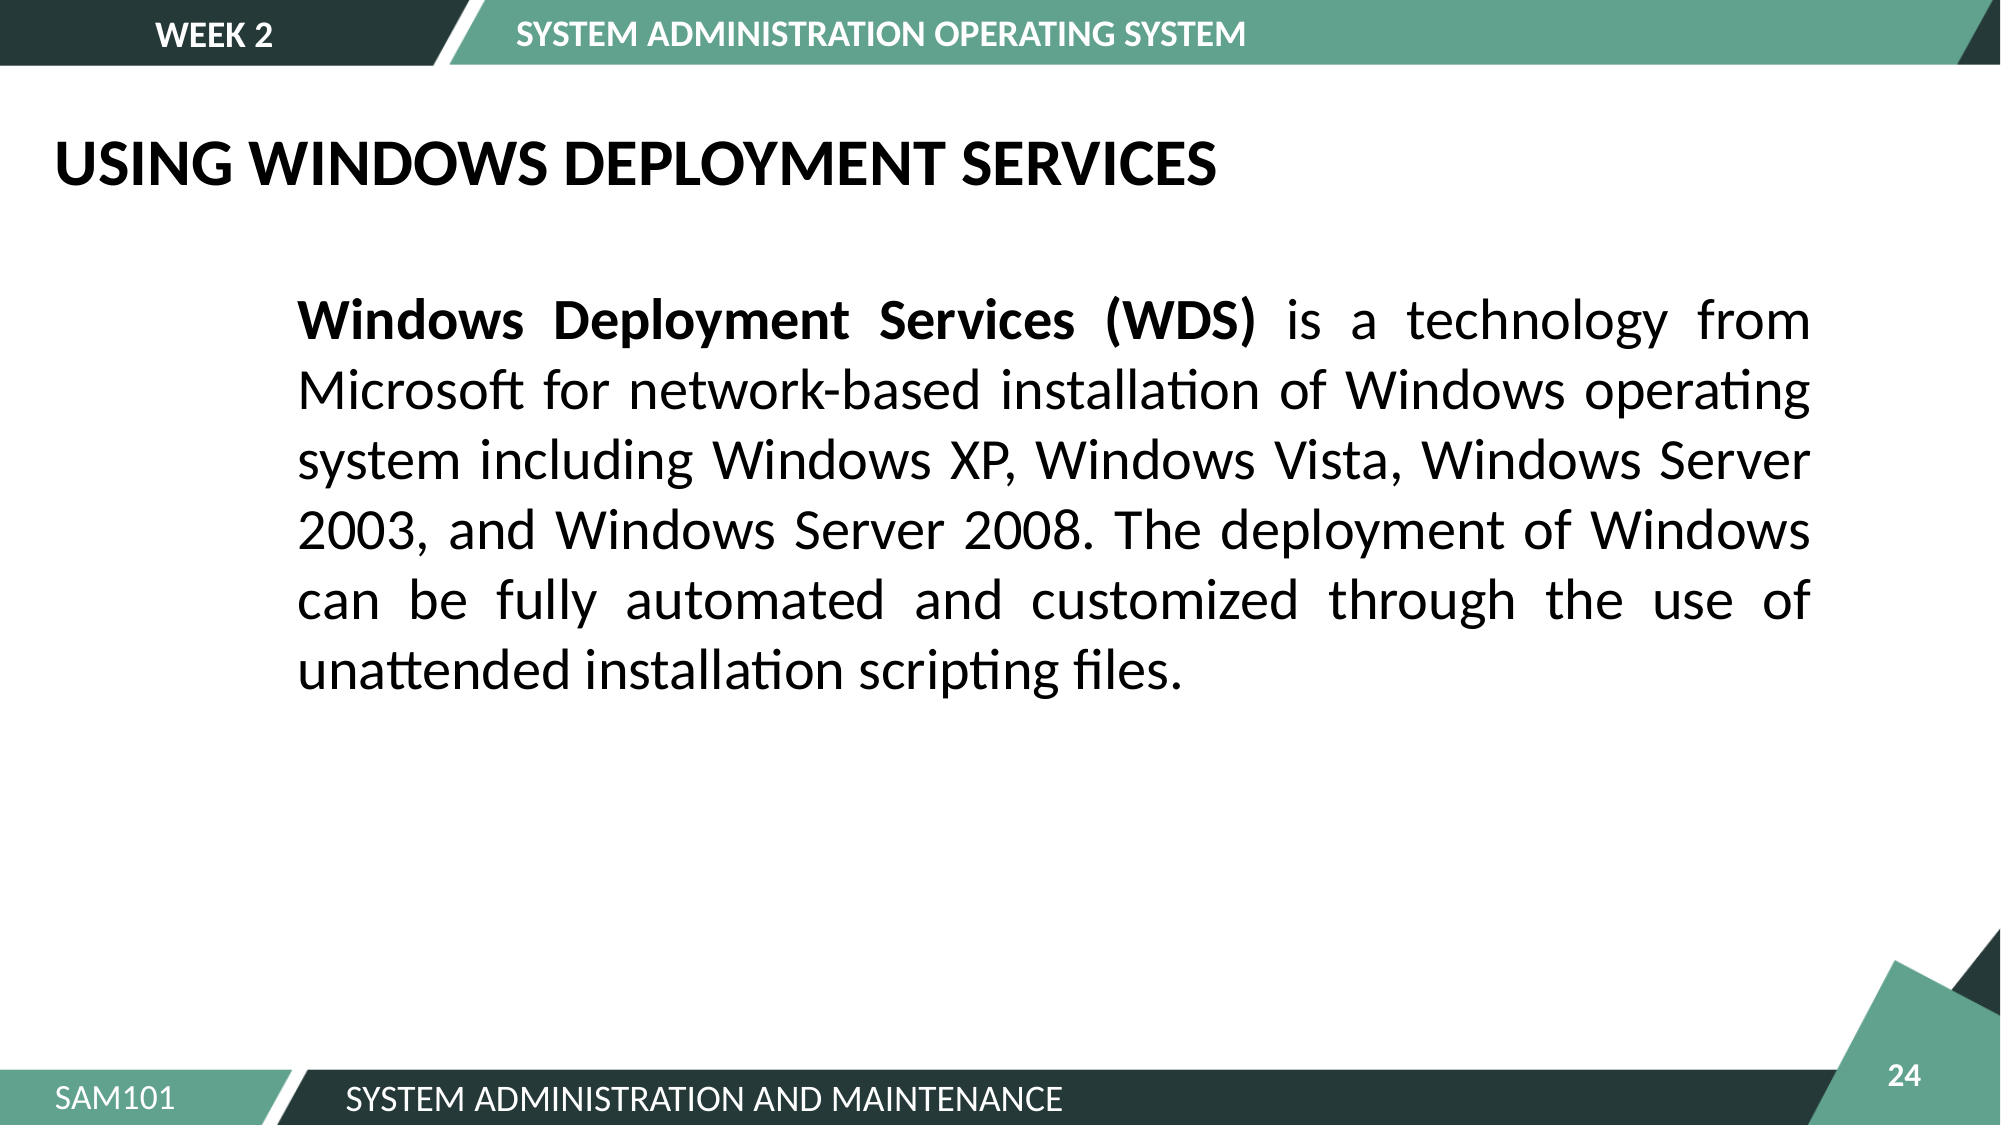

SYSTEM ADMINISTRATION OPERATING SYSTEM
WEEK 2
USING WINDOWS DEPLOYMENT SERVICES
Windows Deployment Services (WDS) is a technology from Microsoft for network-based installation of Windows operating system including Windows XP, Windows Vista, Windows Server 2003, and Windows Server 2008. The deployment of Windows can be fully automated and customized through the use of unattended installation scripting files.
SAM101
SYSTEM ADMINISTRATION AND MAINTENANCE